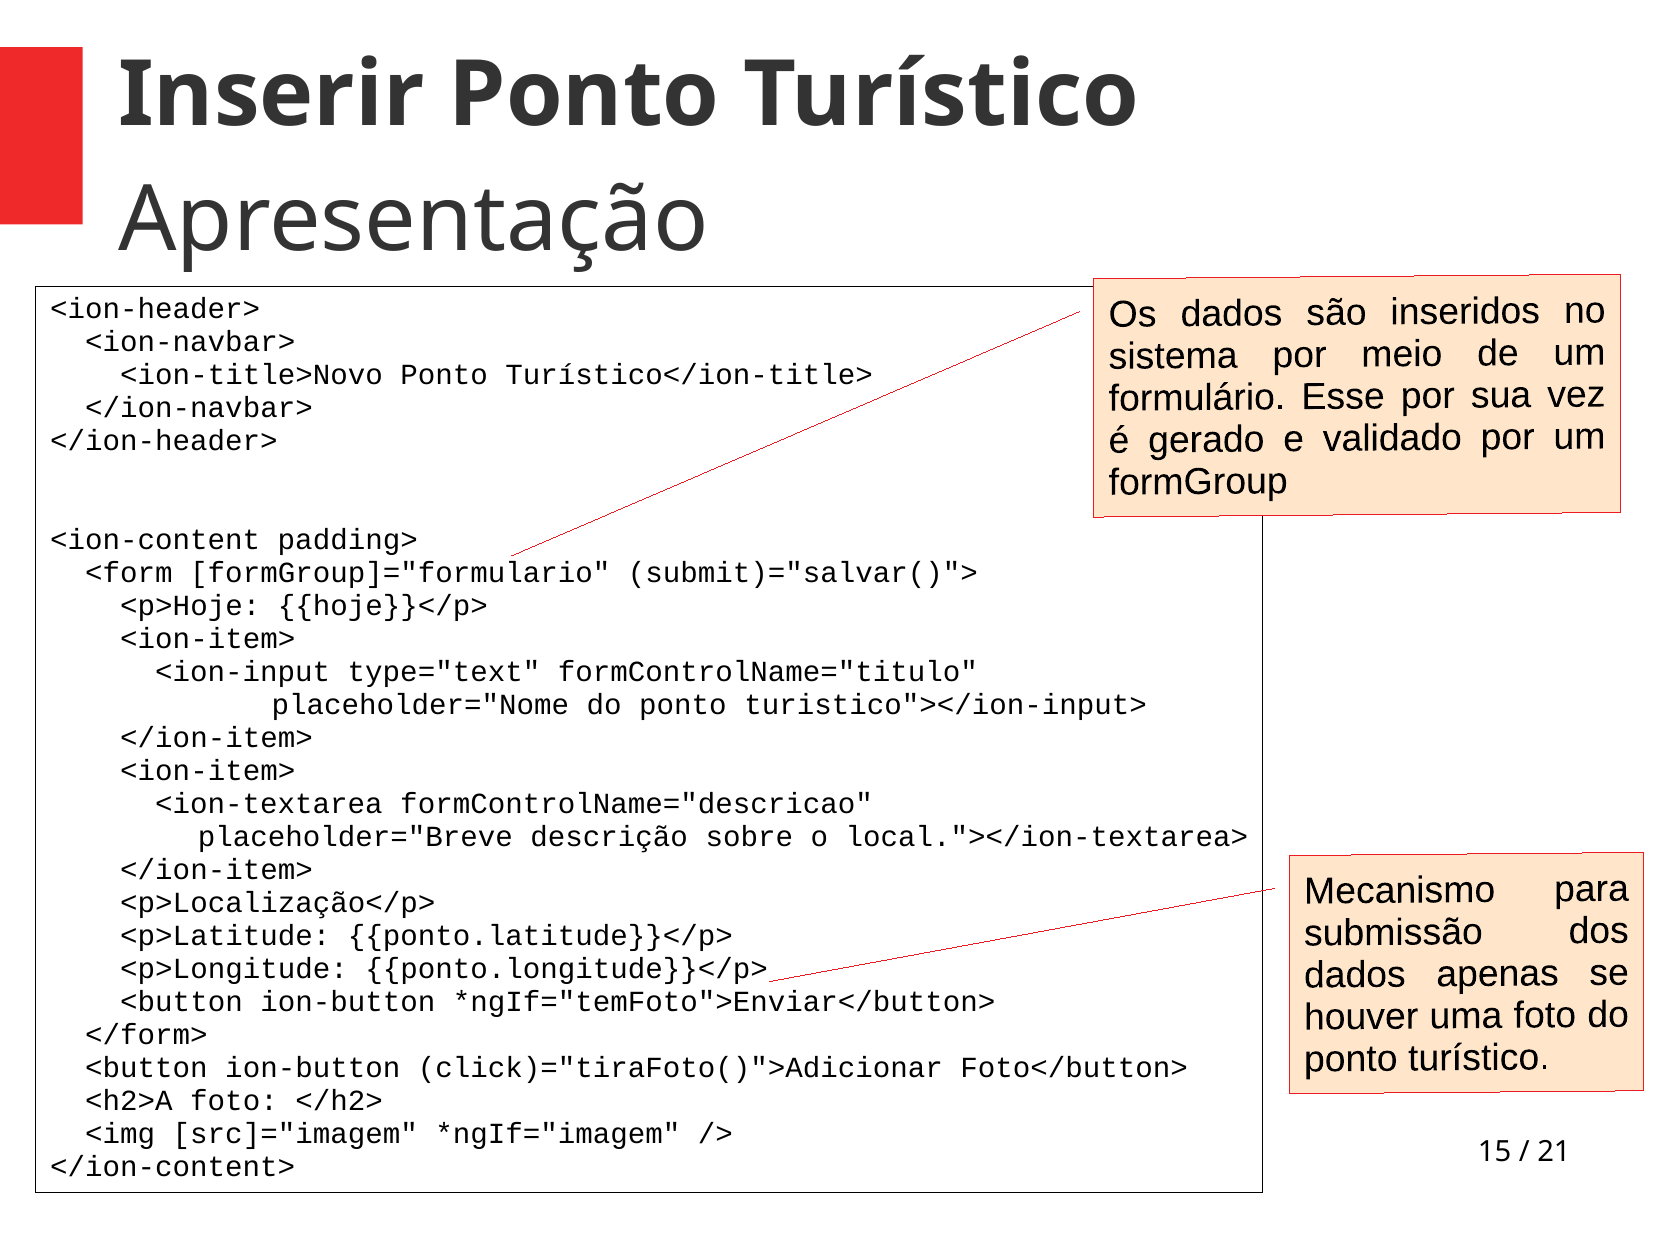

# Inserir Ponto Turístico Apresentação
Os dados são inseridos no sistema por meio de um formulário. Esse por sua vez é gerado e validado por um formGroup
<ion-header>
 <ion-navbar>
 <ion-title>Novo Ponto Turístico</ion-title>
 </ion-navbar>
</ion-header>
<ion-content padding>
 <form [formGroup]="formulario" (submit)="salvar()">
 <p>Hoje: {{hoje}}</p>
 <ion-item>
 <ion-input type="text" formControlName="titulo"
			placeholder="Nome do ponto turistico"></ion-input>
 </ion-item>
 <ion-item>
 <ion-textarea formControlName="descricao"
		placeholder="Breve descrição sobre o local."></ion-textarea>
 </ion-item>
 <p>Localização</p>
 <p>Latitude: {{ponto.latitude}}</p>
 <p>Longitude: {{ponto.longitude}}</p>
 <button ion-button *ngIf="temFoto">Enviar</button>
 </form>
 <button ion-button (click)="tiraFoto()">Adicionar Foto</button>
 <h2>A foto: </h2>
 <img [src]="imagem" *ngIf="imagem" />
</ion-content>
Mecanismo para submissão dos dados apenas se houver uma foto do ponto turístico.
15